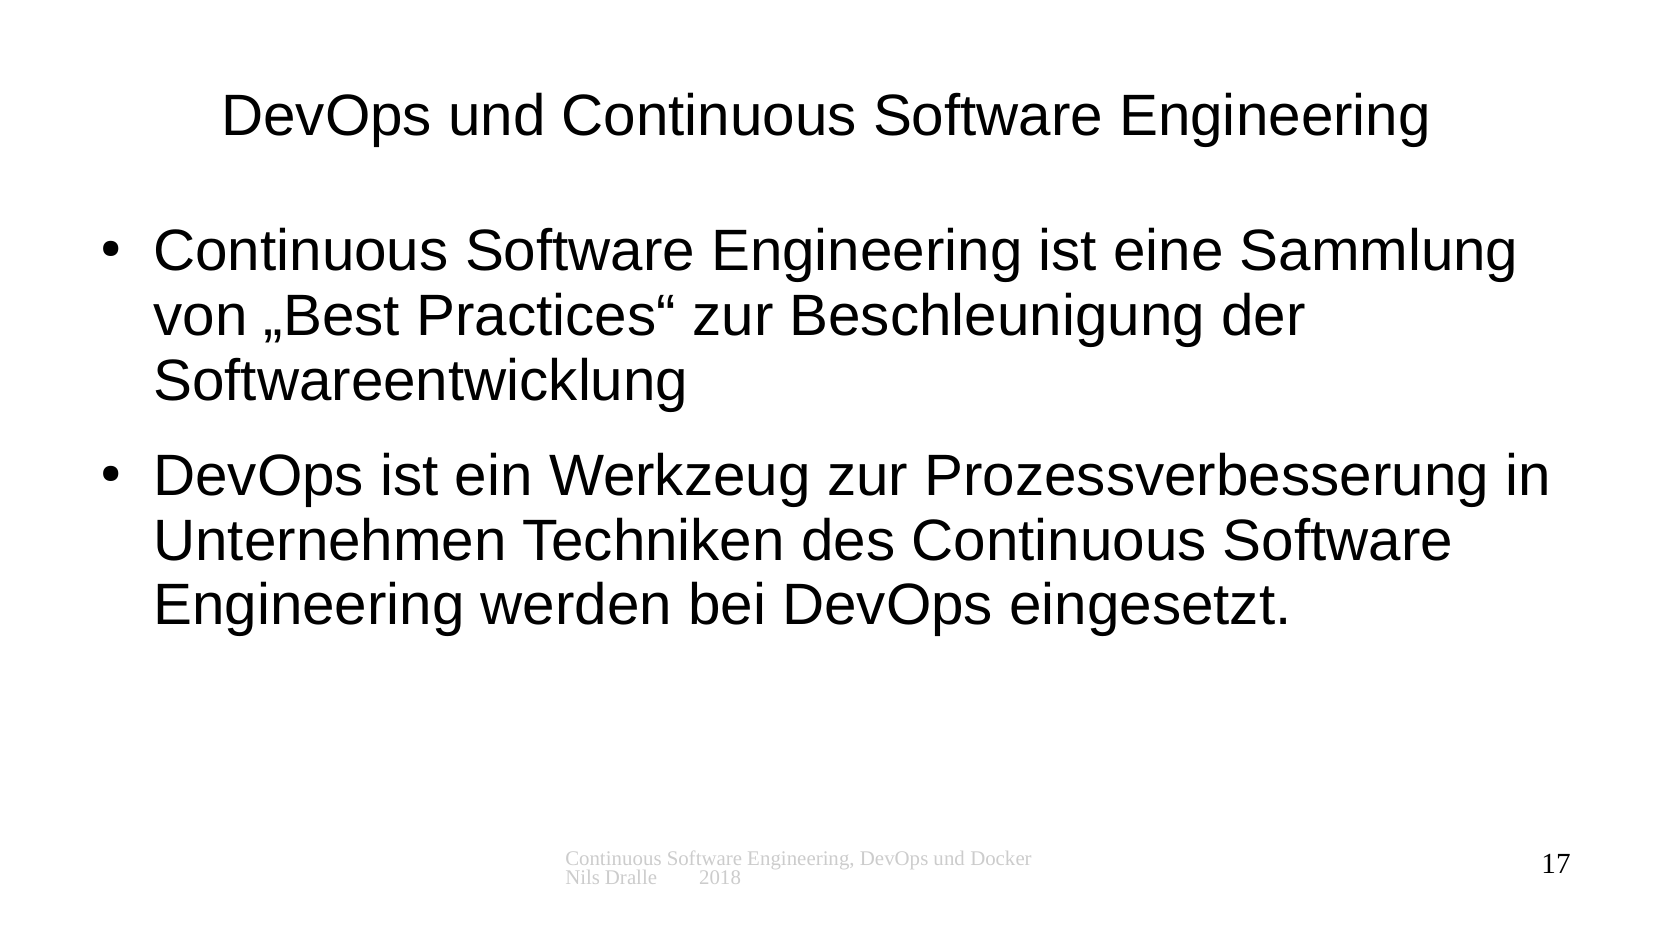

# DevOps und Continuous Software Engineering
Continuous Software Engineering ist eine Sammlung von „Best Practices“ zur Beschleunigung der Softwareentwicklung
DevOps ist ein Werkzeug zur Prozessverbesserung in Unternehmen Techniken des Continuous Software Engineering werden bei DevOps eingesetzt.
Continuous Software Engineering, DevOps und Docker Nils Dralle 2018
17